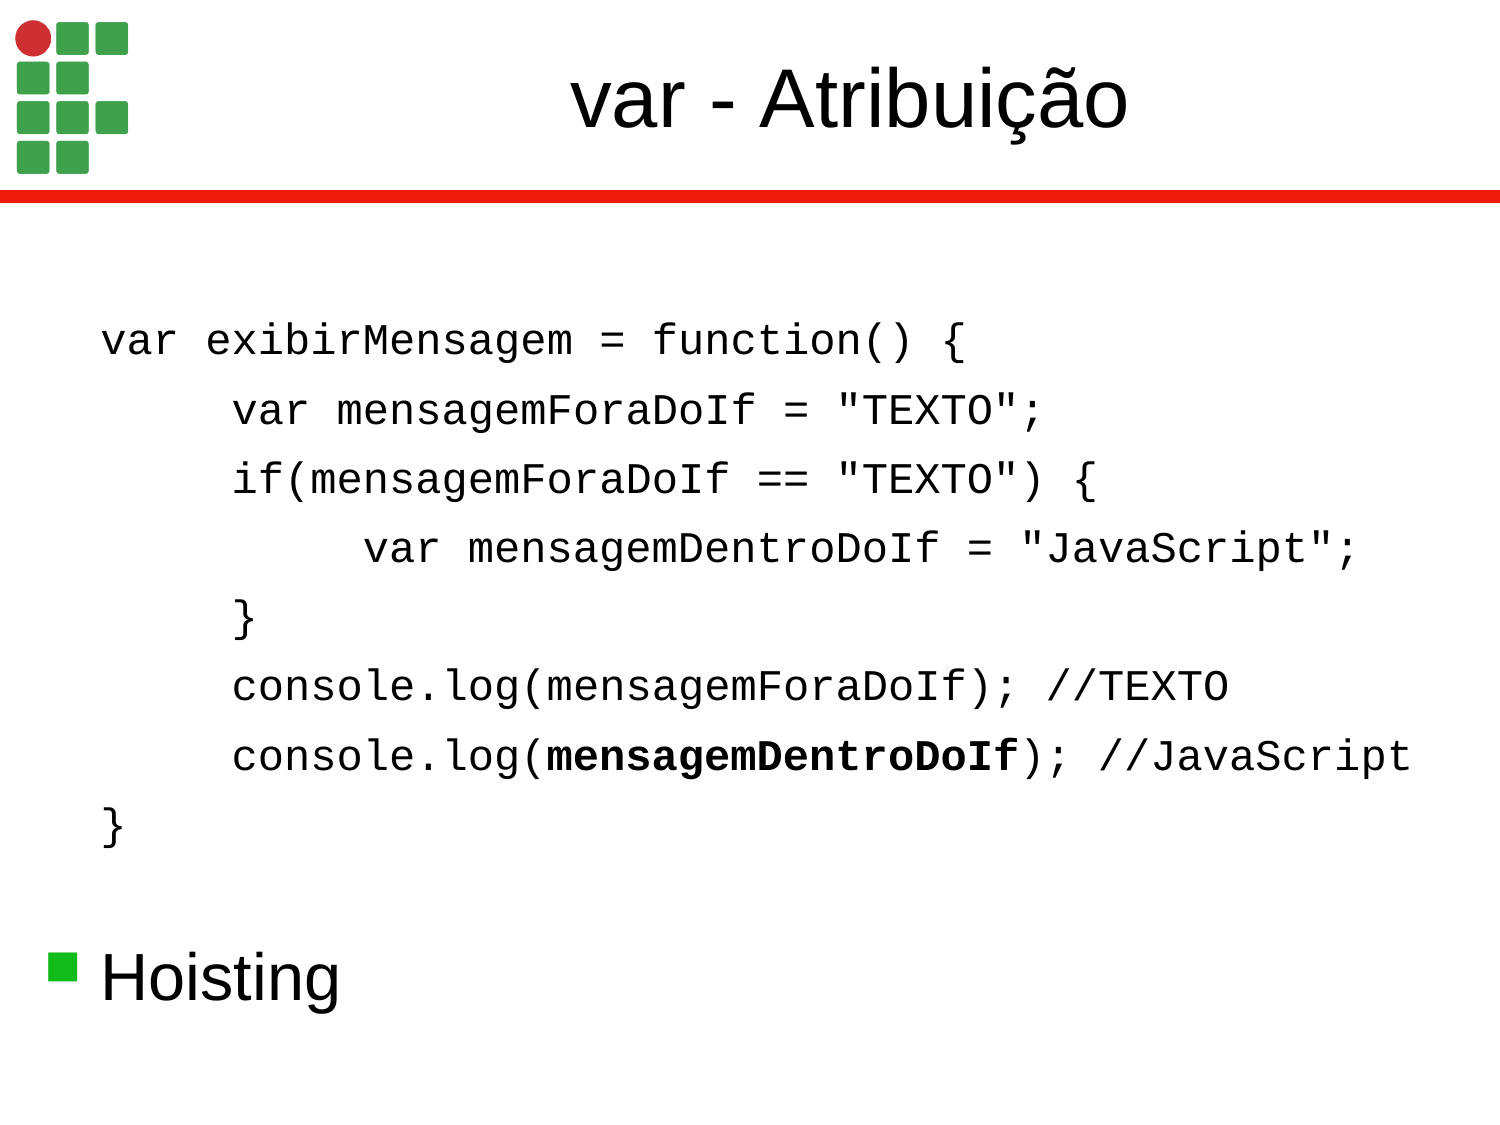

# var - Atribuição
var exibirMensagem = function() {
 var mensagemForaDoIf = "TEXTO";
 if(mensagemForaDoIf == "TEXTO") {
 var mensagemDentroDoIf = "JavaScript";
 }
 console.log(mensagemForaDoIf); //TEXTO
 console.log(mensagemDentroDoIf); //JavaScript
}
Hoisting